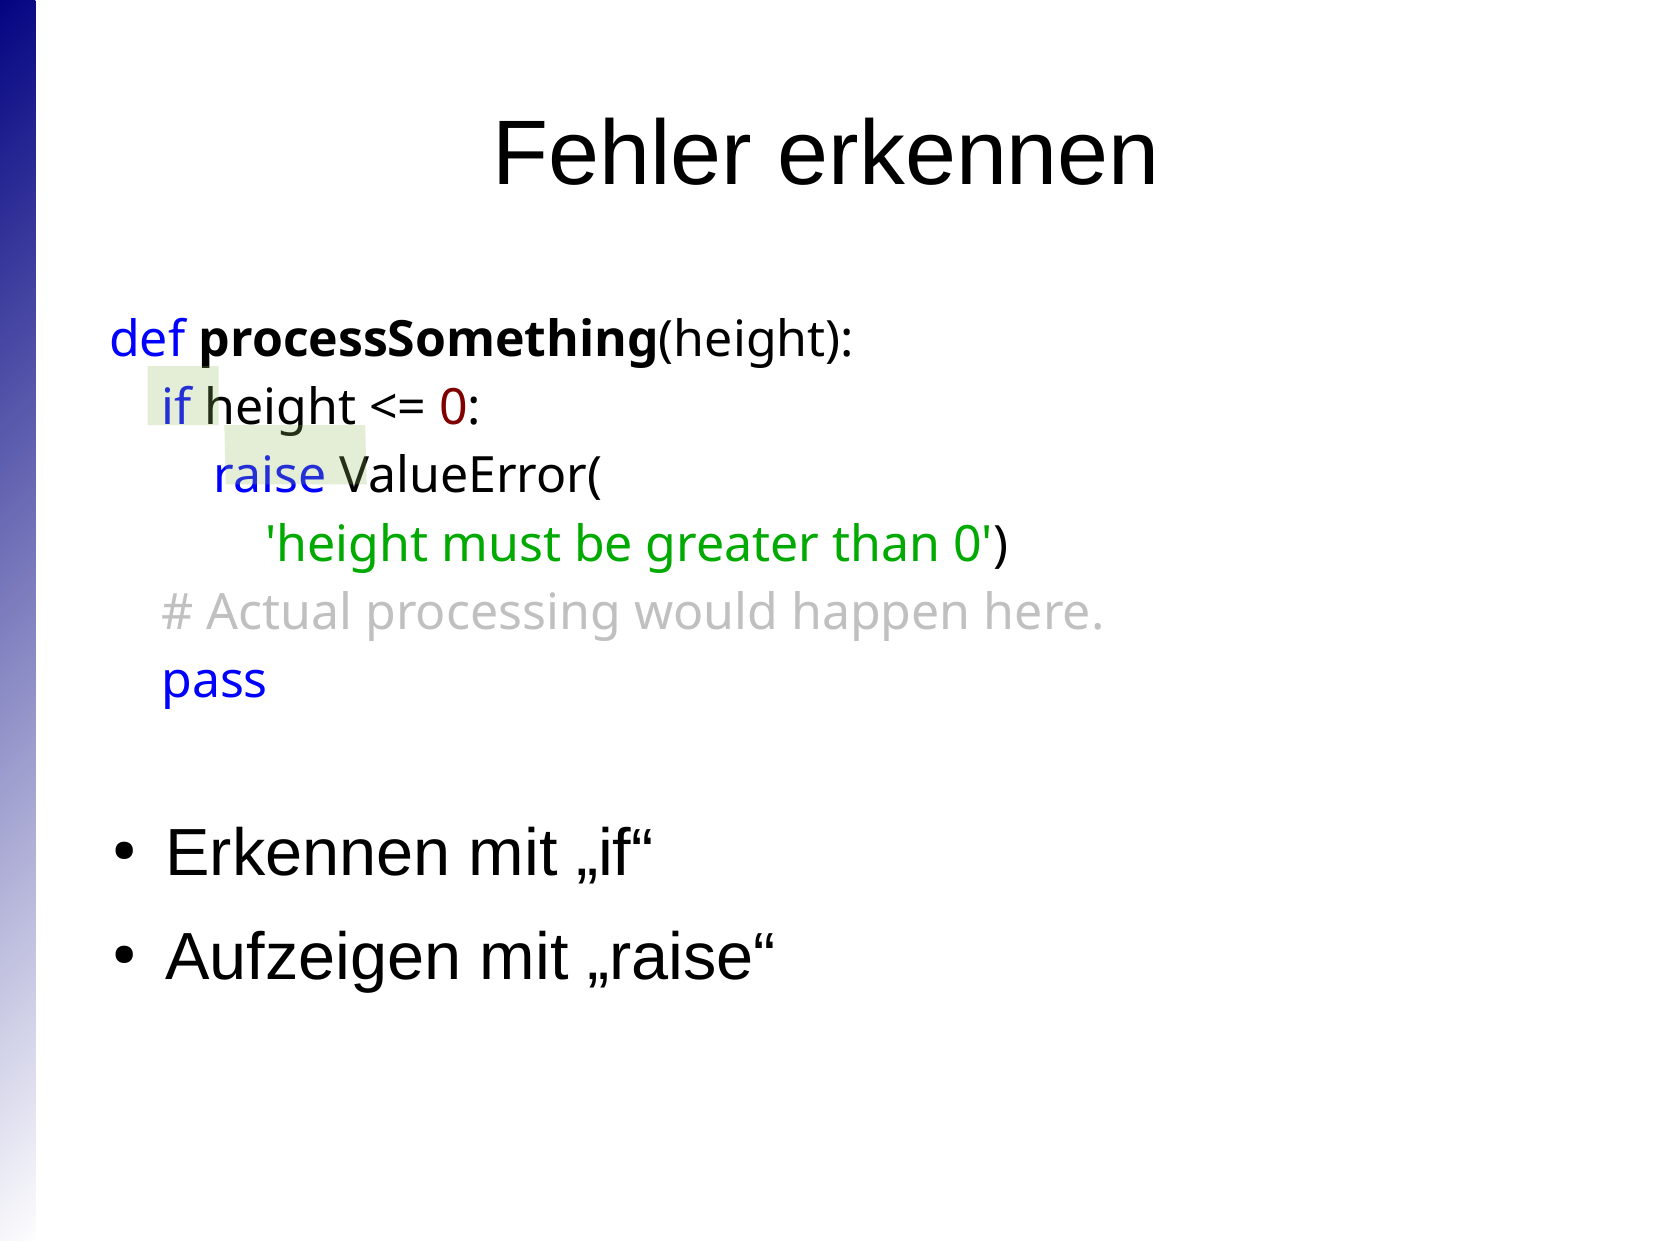

# Fehler erkennen
def processSomething(height):
 if height <= 0:
 raise ValueError(
 'height must be greater than 0')
 # Actual processing would happen here.
 pass
Erkennen mit „if“
Aufzeigen mit „raise“